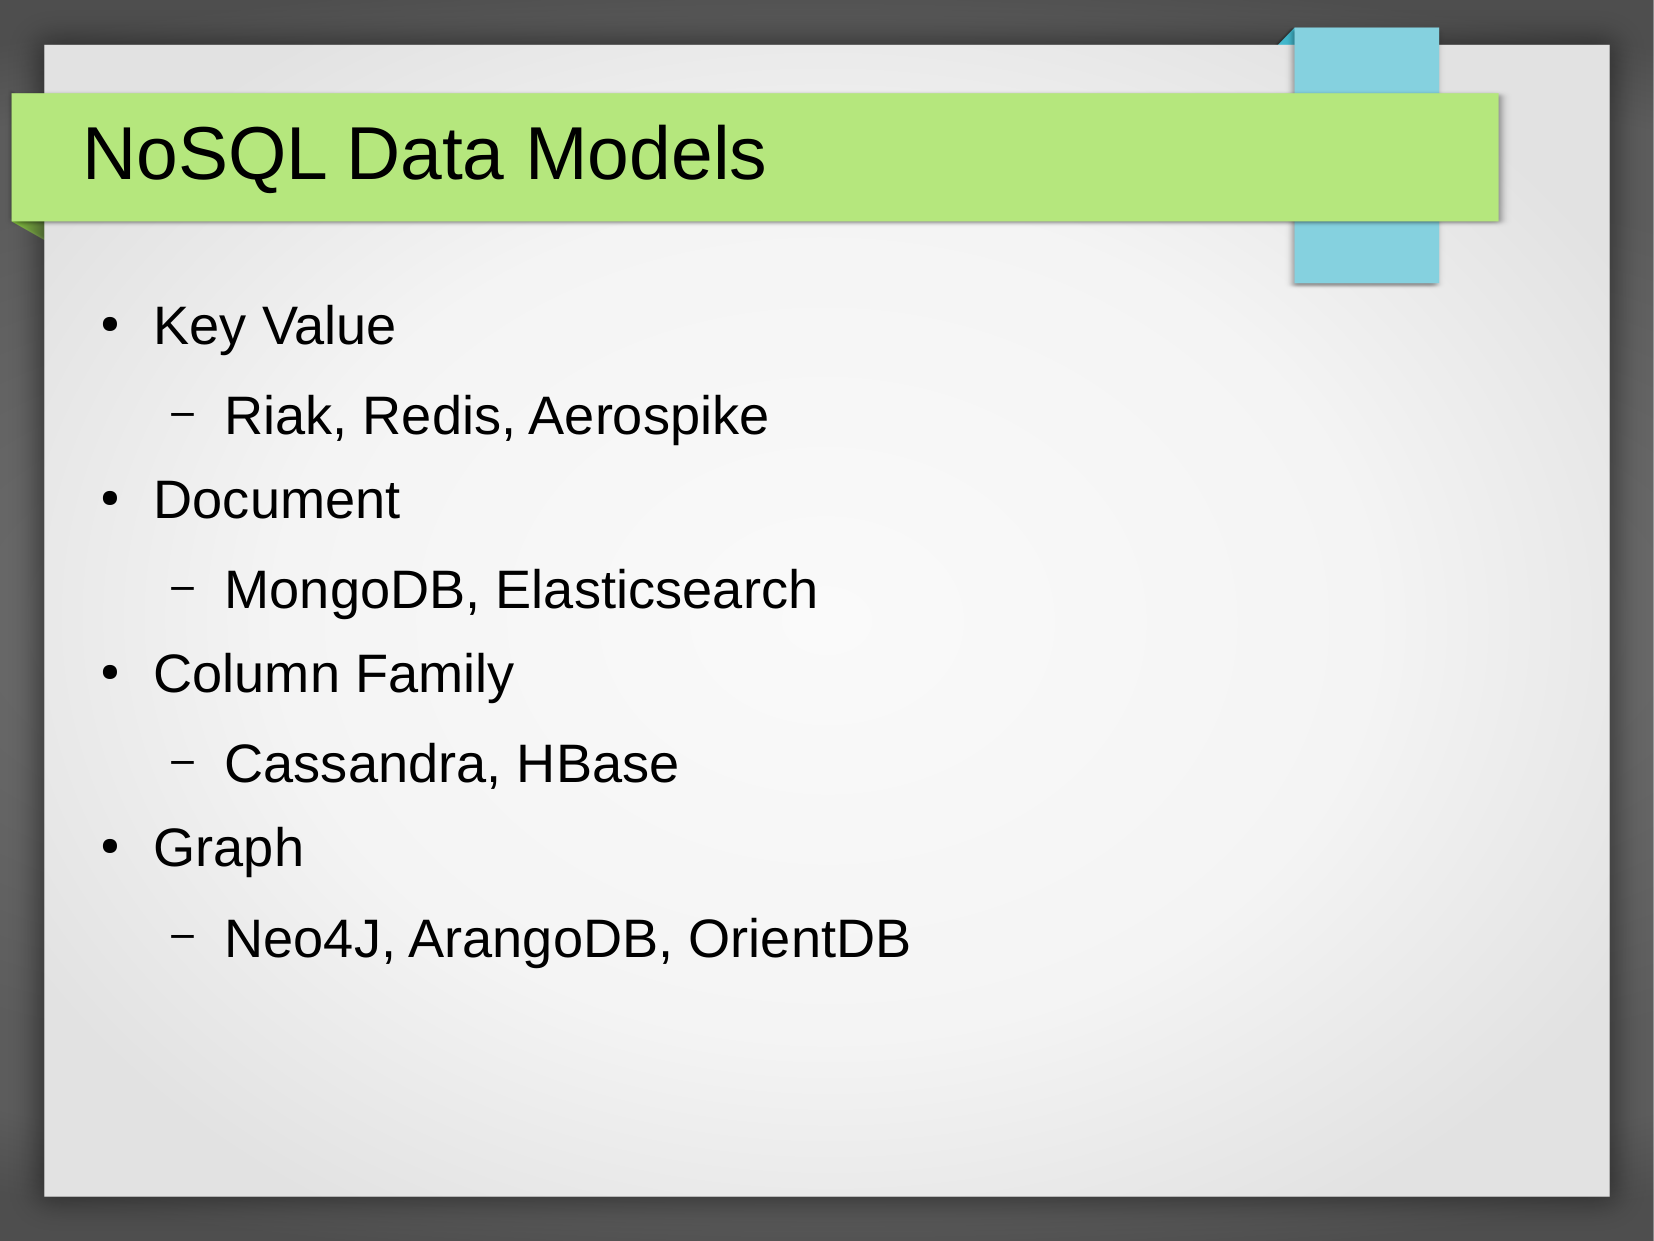

# NoSQL Data Models
Key Value
Riak, Redis, Aerospike
Document
MongoDB, Elasticsearch
Column Family
Cassandra, HBase
Graph
Neo4J, ArangoDB, OrientDB